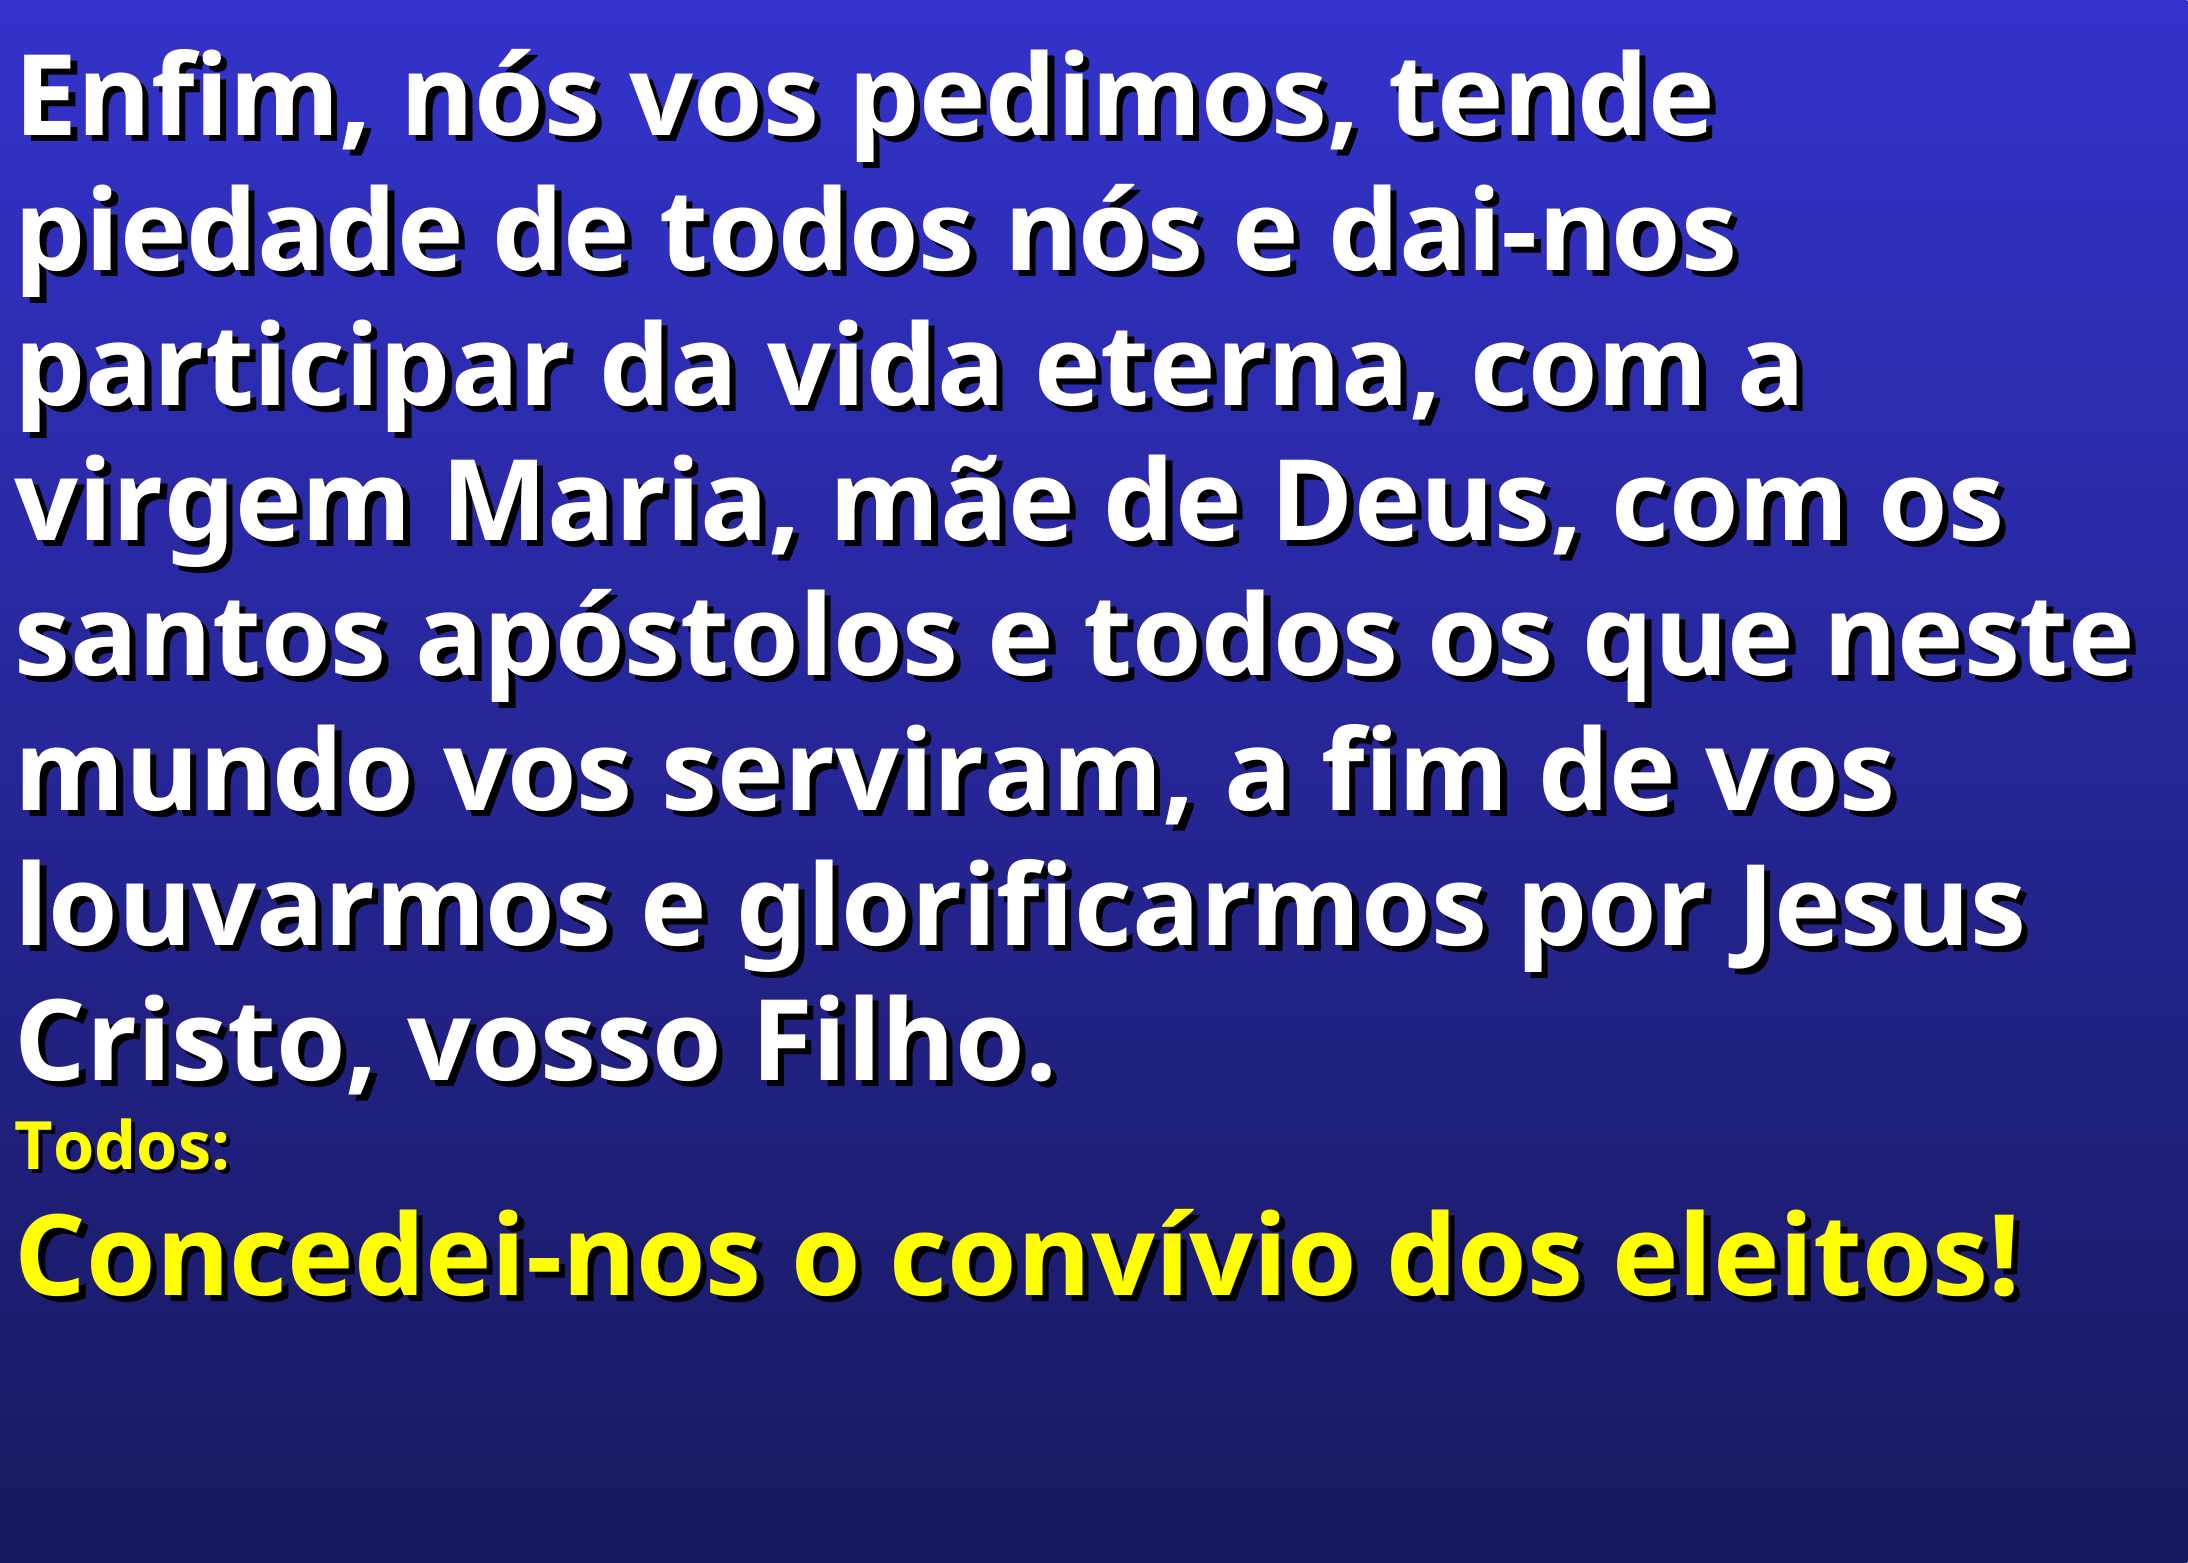

Enfim, nós vos pedimos, tende piedade de todos nós e dai-nos participar da vida eterna, com a virgem Maria, mãe de Deus, com os santos apóstolos e todos os que neste mundo vos serviram, a fim de vos louvarmos e glorificarmos por Jesus Cristo, vosso Filho.
Todos:
Concedei-nos o convívio dos eleitos!